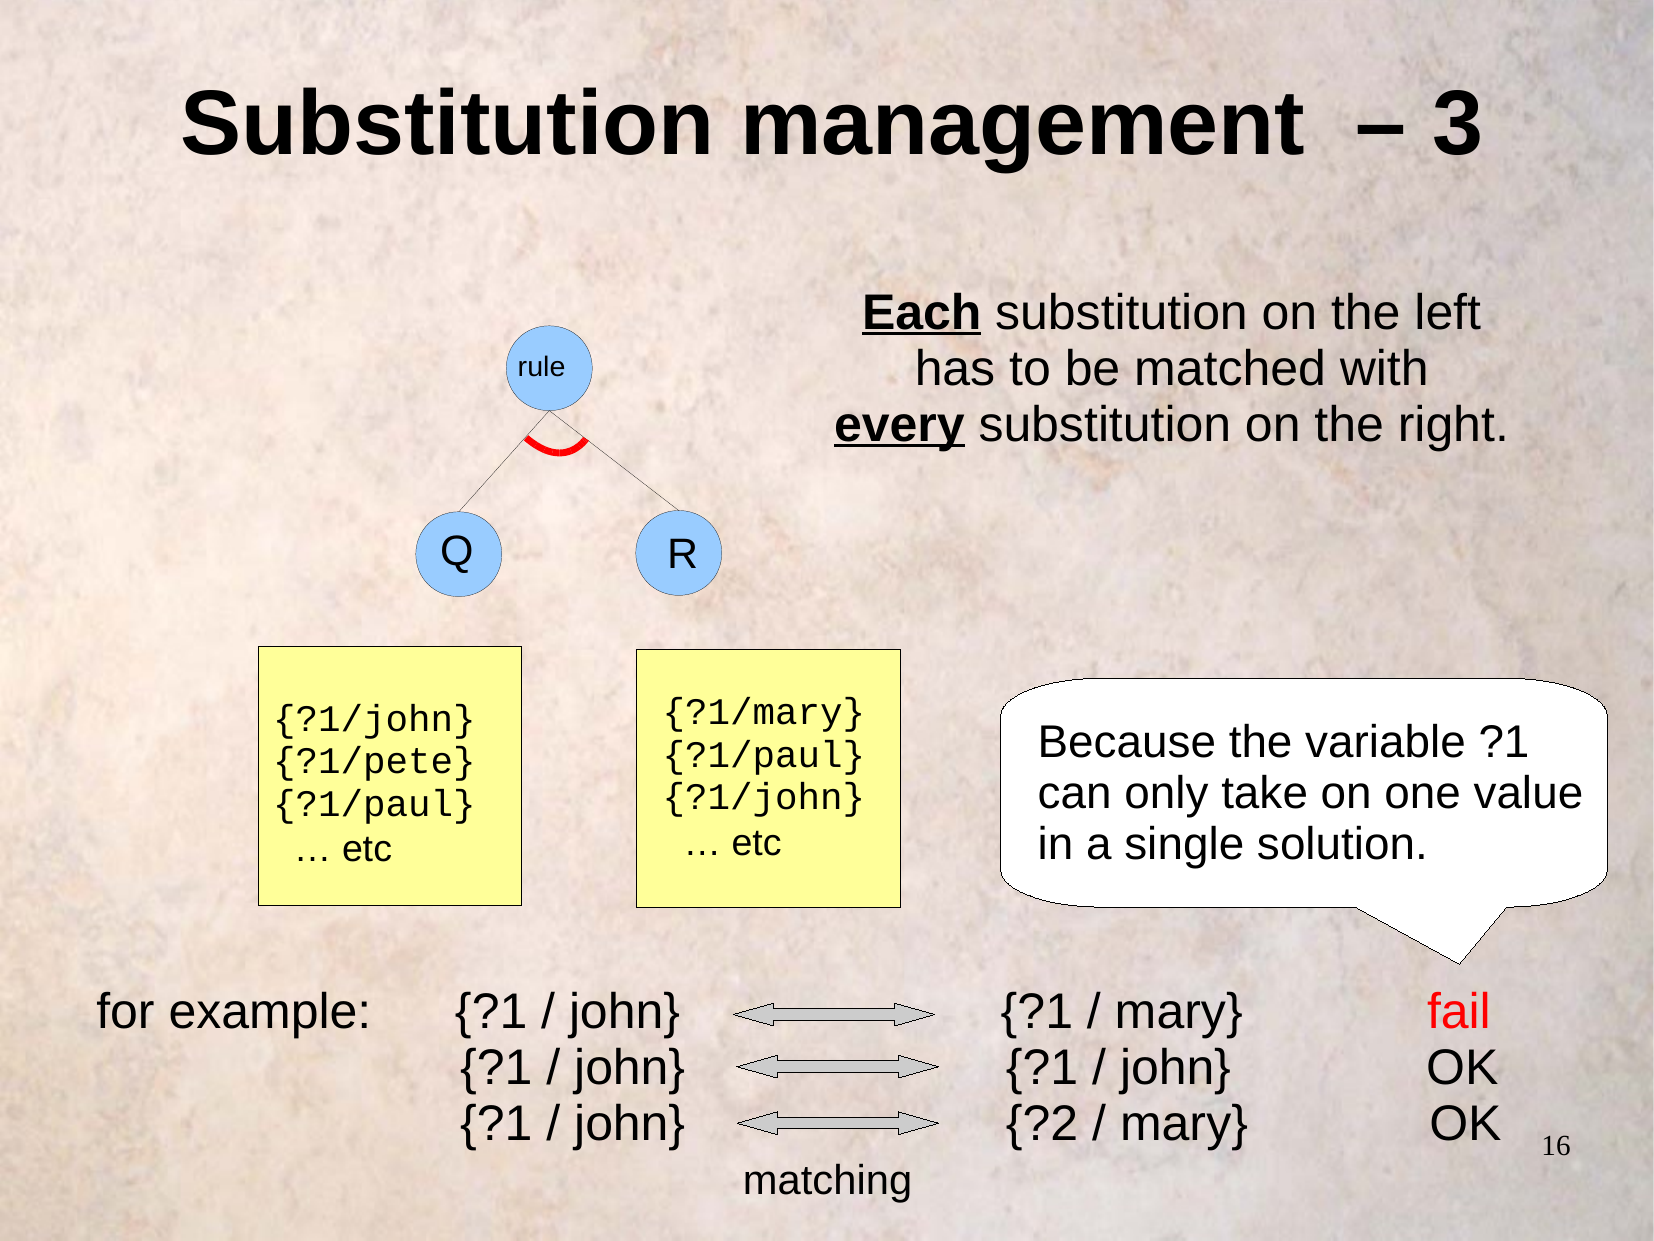

# Substitution management – 3
Each substitution on the left has to be matched with
every substitution on the right.
Because the variable ?1
can only take on one value
in a single solution.
{?1/mary}
{?1/paul}
{?1/john}
 … etc
{?1/john}
{?1/pete}
{?1/paul}
 … etc
for example: {?1 / john} {?1 / mary} fail
 {?1 / john} {?1 / john} OK
 {?1 / john} {?2 / mary} OK
16
matching